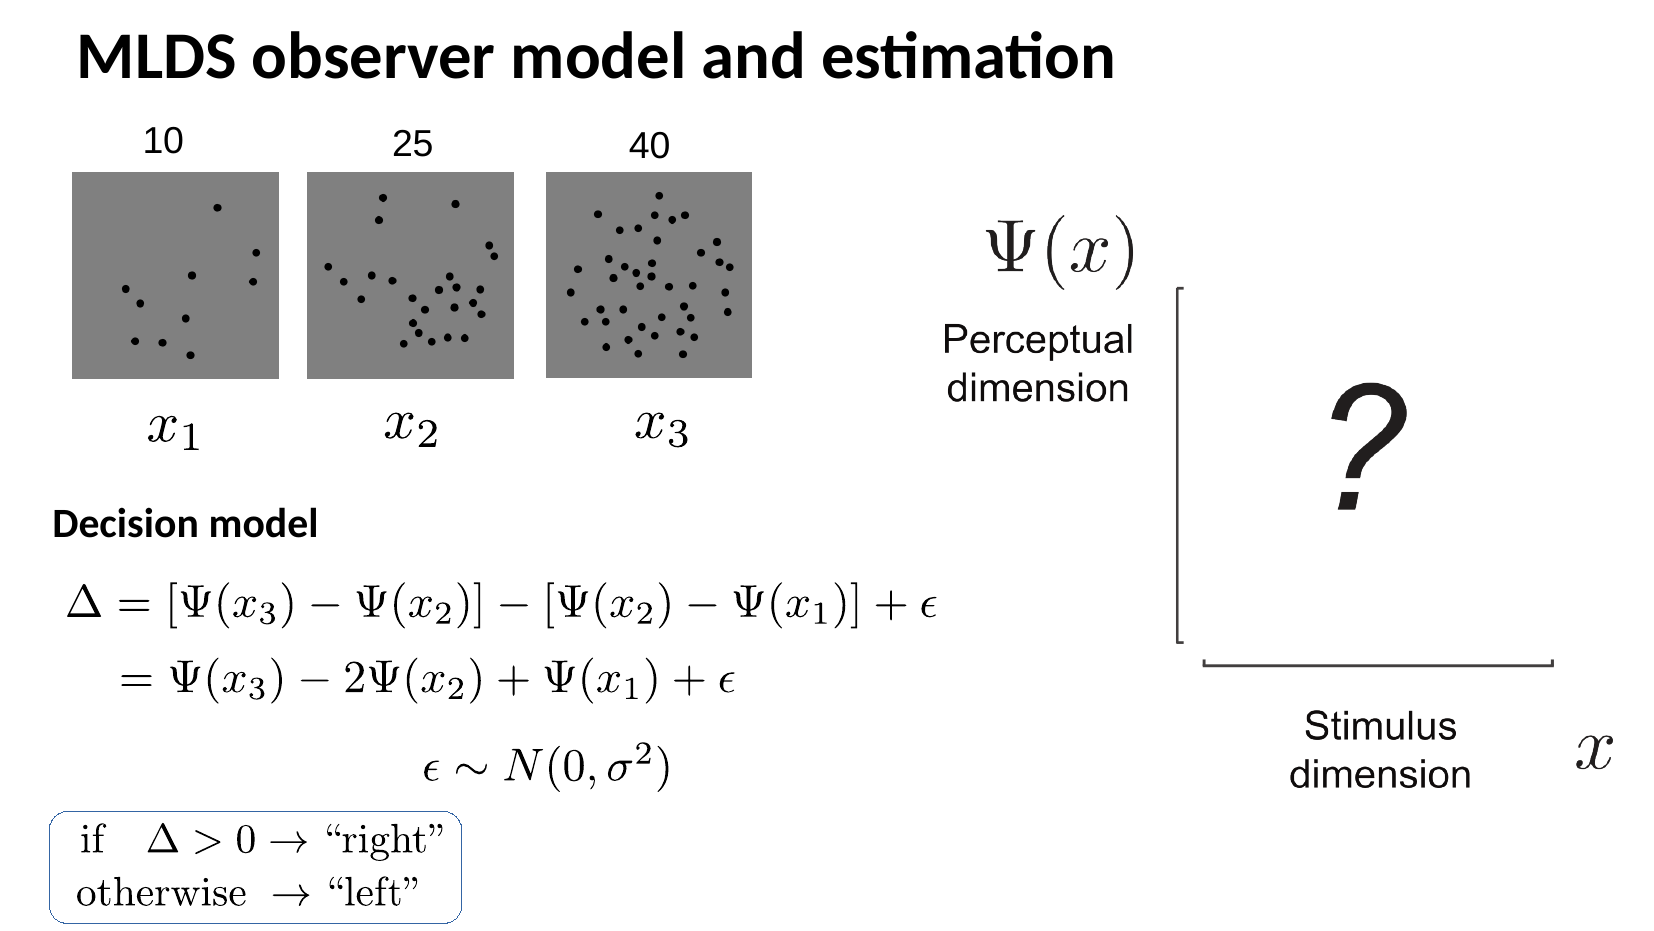

# MLDS observer model and estimation
10
25
40
Decision model